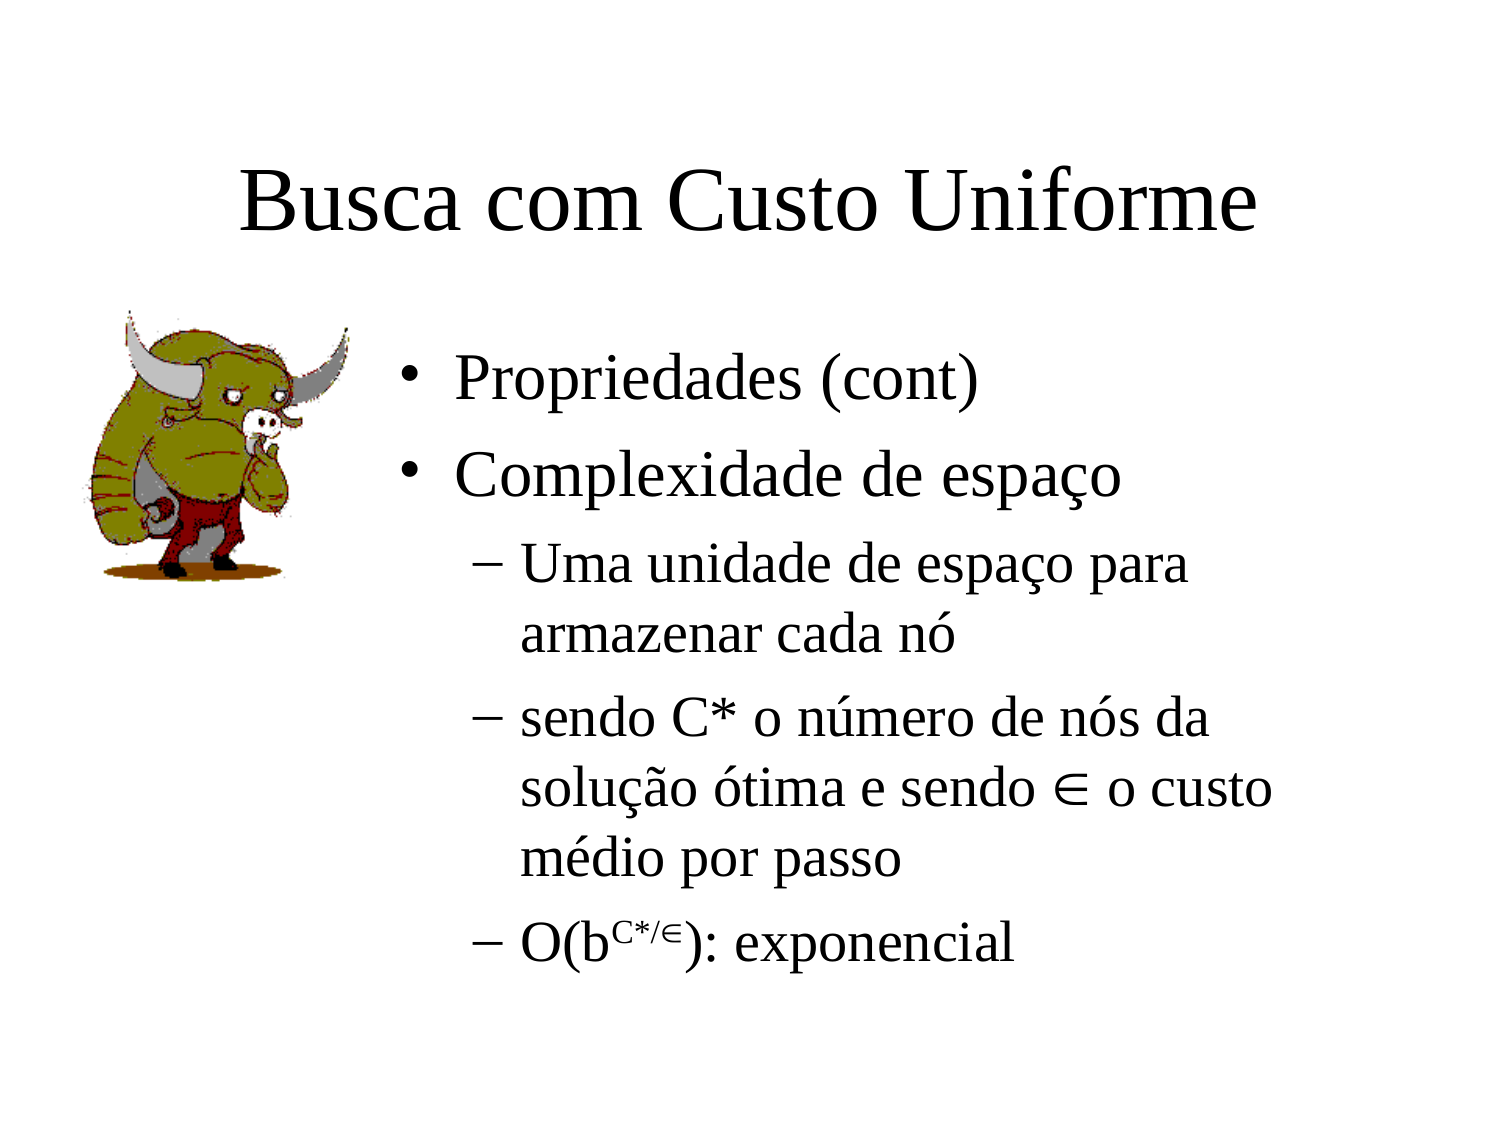

Busca com Custo Uniforme
# Propriedades (cont)
Complexidade de espaço
Uma unidade de espaço para armazenar cada nó
sendo C* o número de nós da solução ótima e sendo  o custo médio por passo
O(bC*/): exponencial